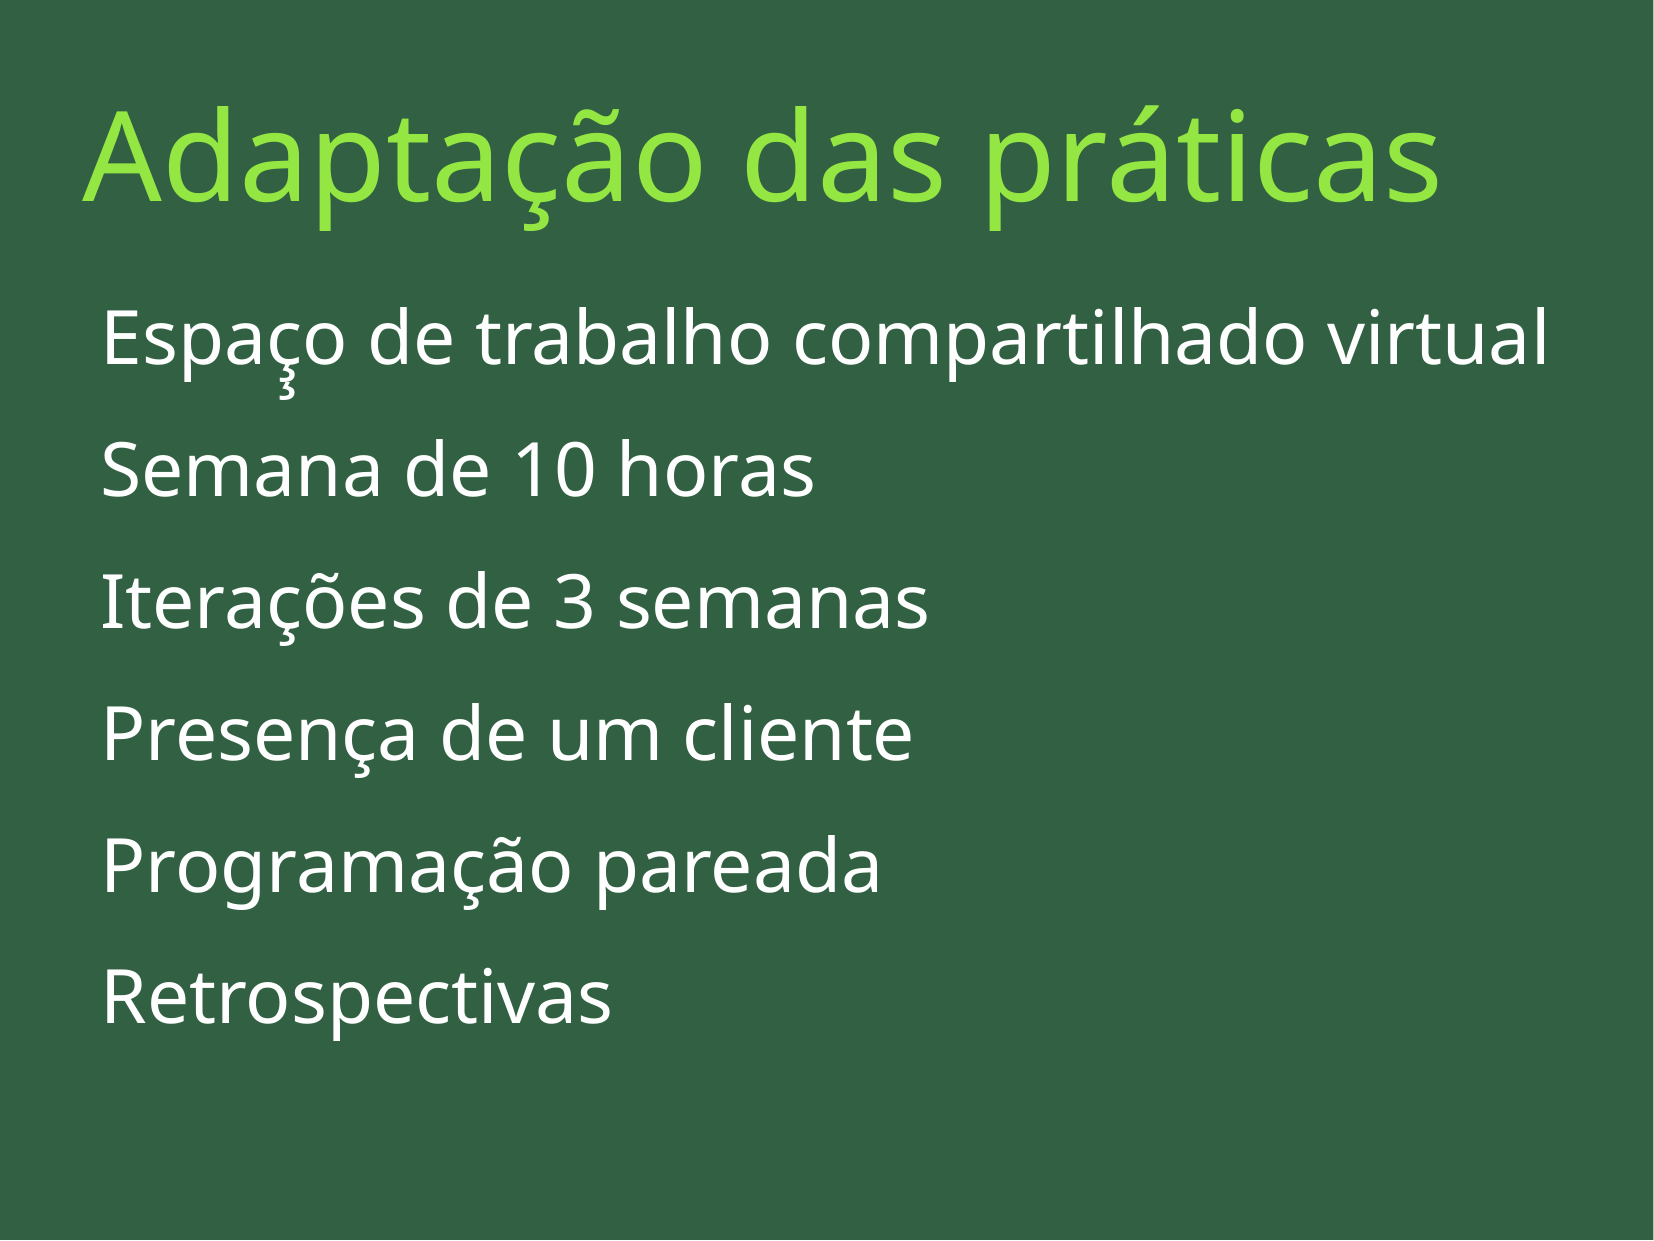

# Adaptação das práticas
Espaç̧o de trabalho compartilhado virtual
Semana de 10 horas
Iterações de 3 semanas
Presença de um cliente
Programação pareada
Retrospectivas